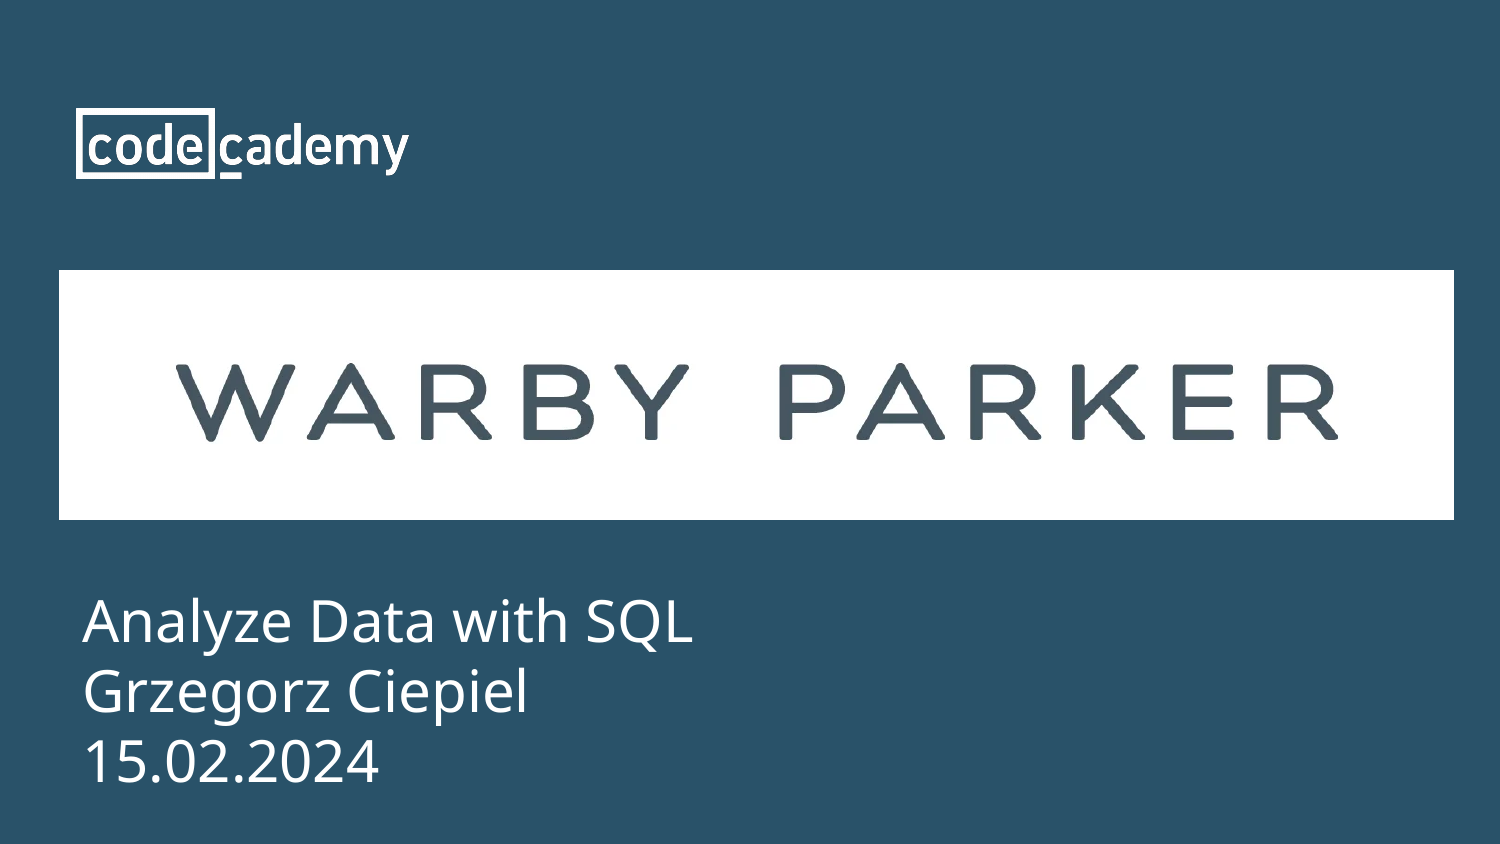

Analyze Data with SQL
Grzegorz Ciepiel
15.02.2024